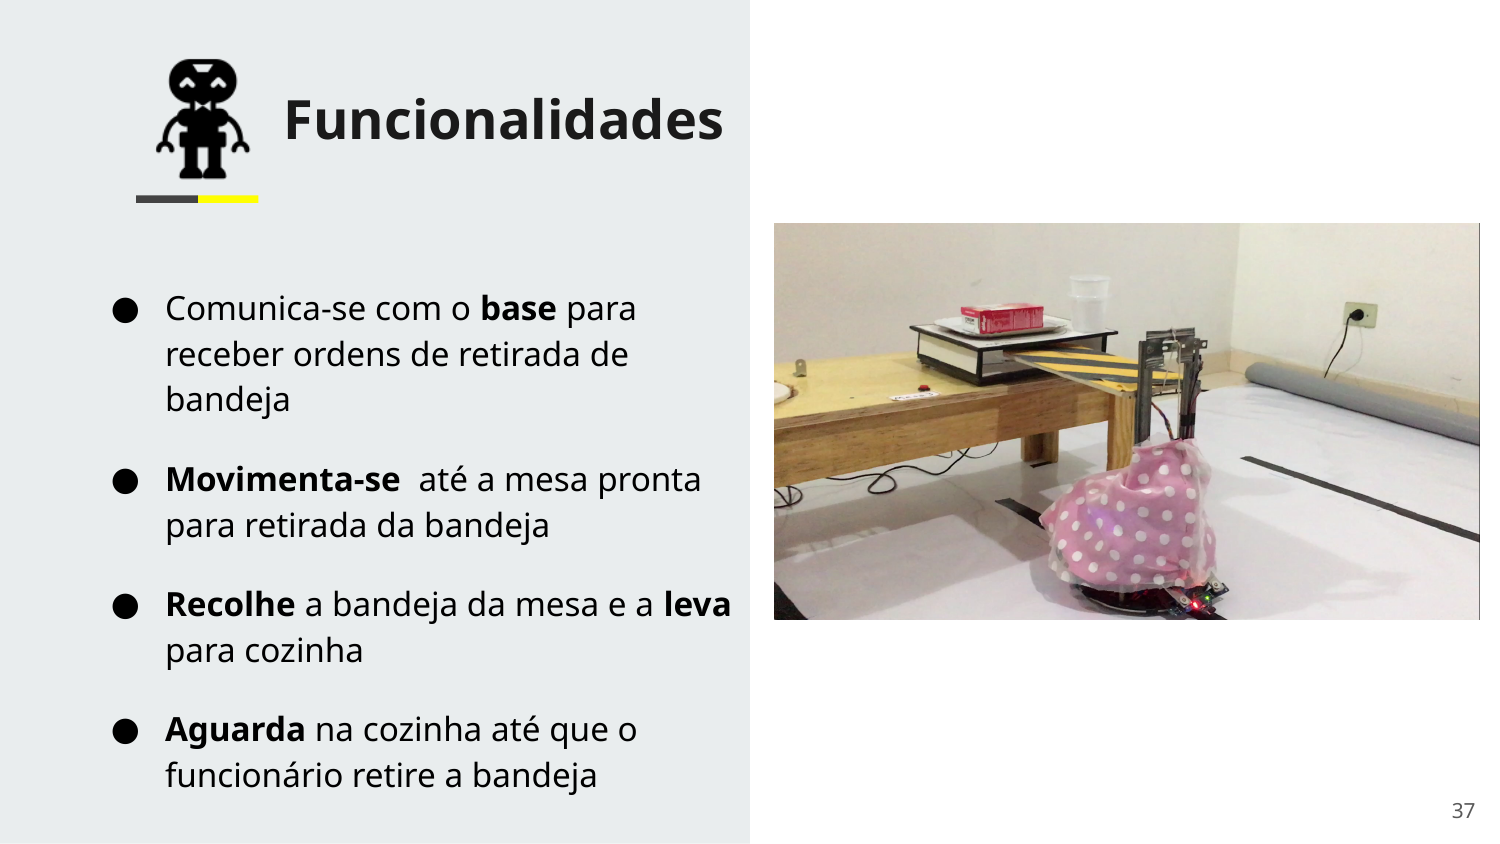

Funcionalidades
# Comunica-se com o base para receber ordens de retirada de bandeja
Movimenta-se até a mesa pronta para retirada da bandeja
Recolhe a bandeja da mesa e a leva para cozinha
Aguarda na cozinha até que o funcionário retire a bandeja